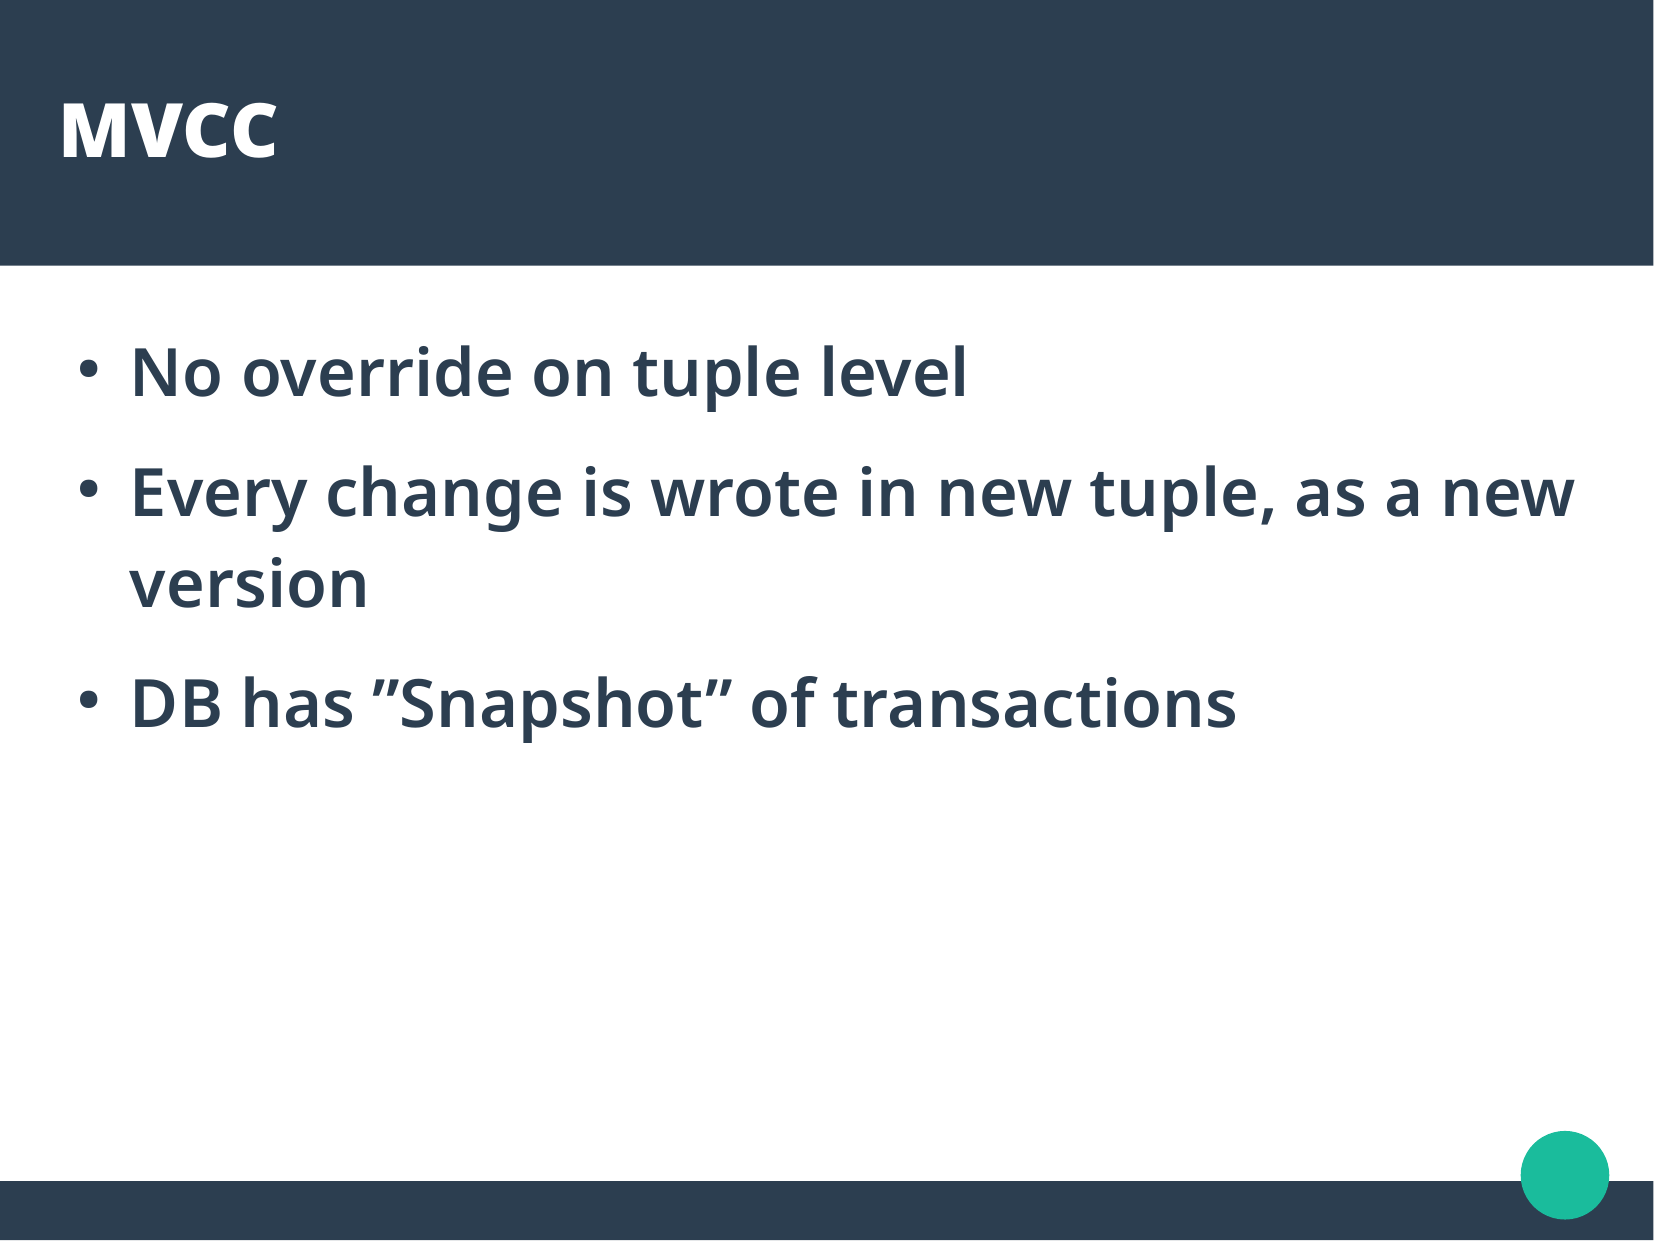

# MVCC
No override on tuple level
Every change is wrote in new tuple, as a new version
DB has ”Snapshot” of transactions